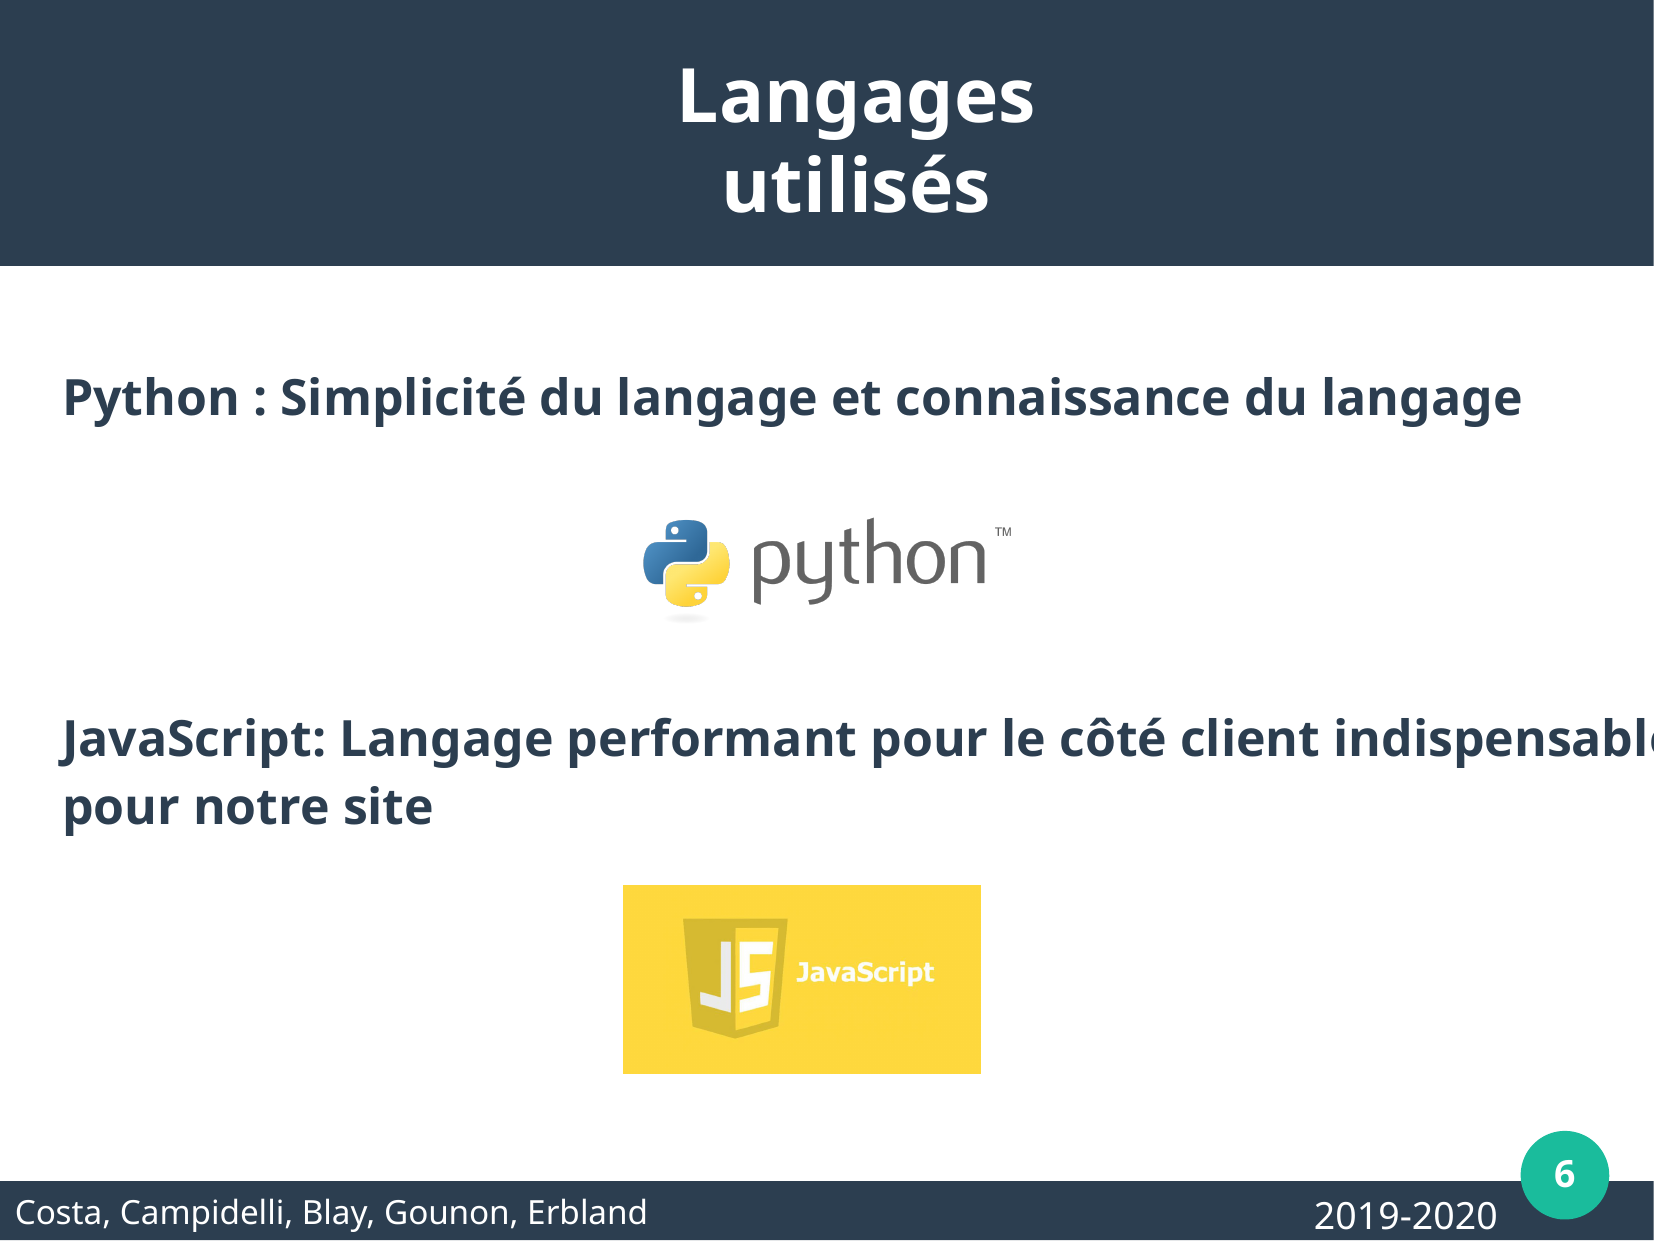

# Langages utilisés
Python : Simplicité du langage et connaissance du langage
JavaScript: Langage performant pour le côté client indispensable
pour notre site
Costa, Campidelli, Blay, Gounon, Erbland
2019-2020